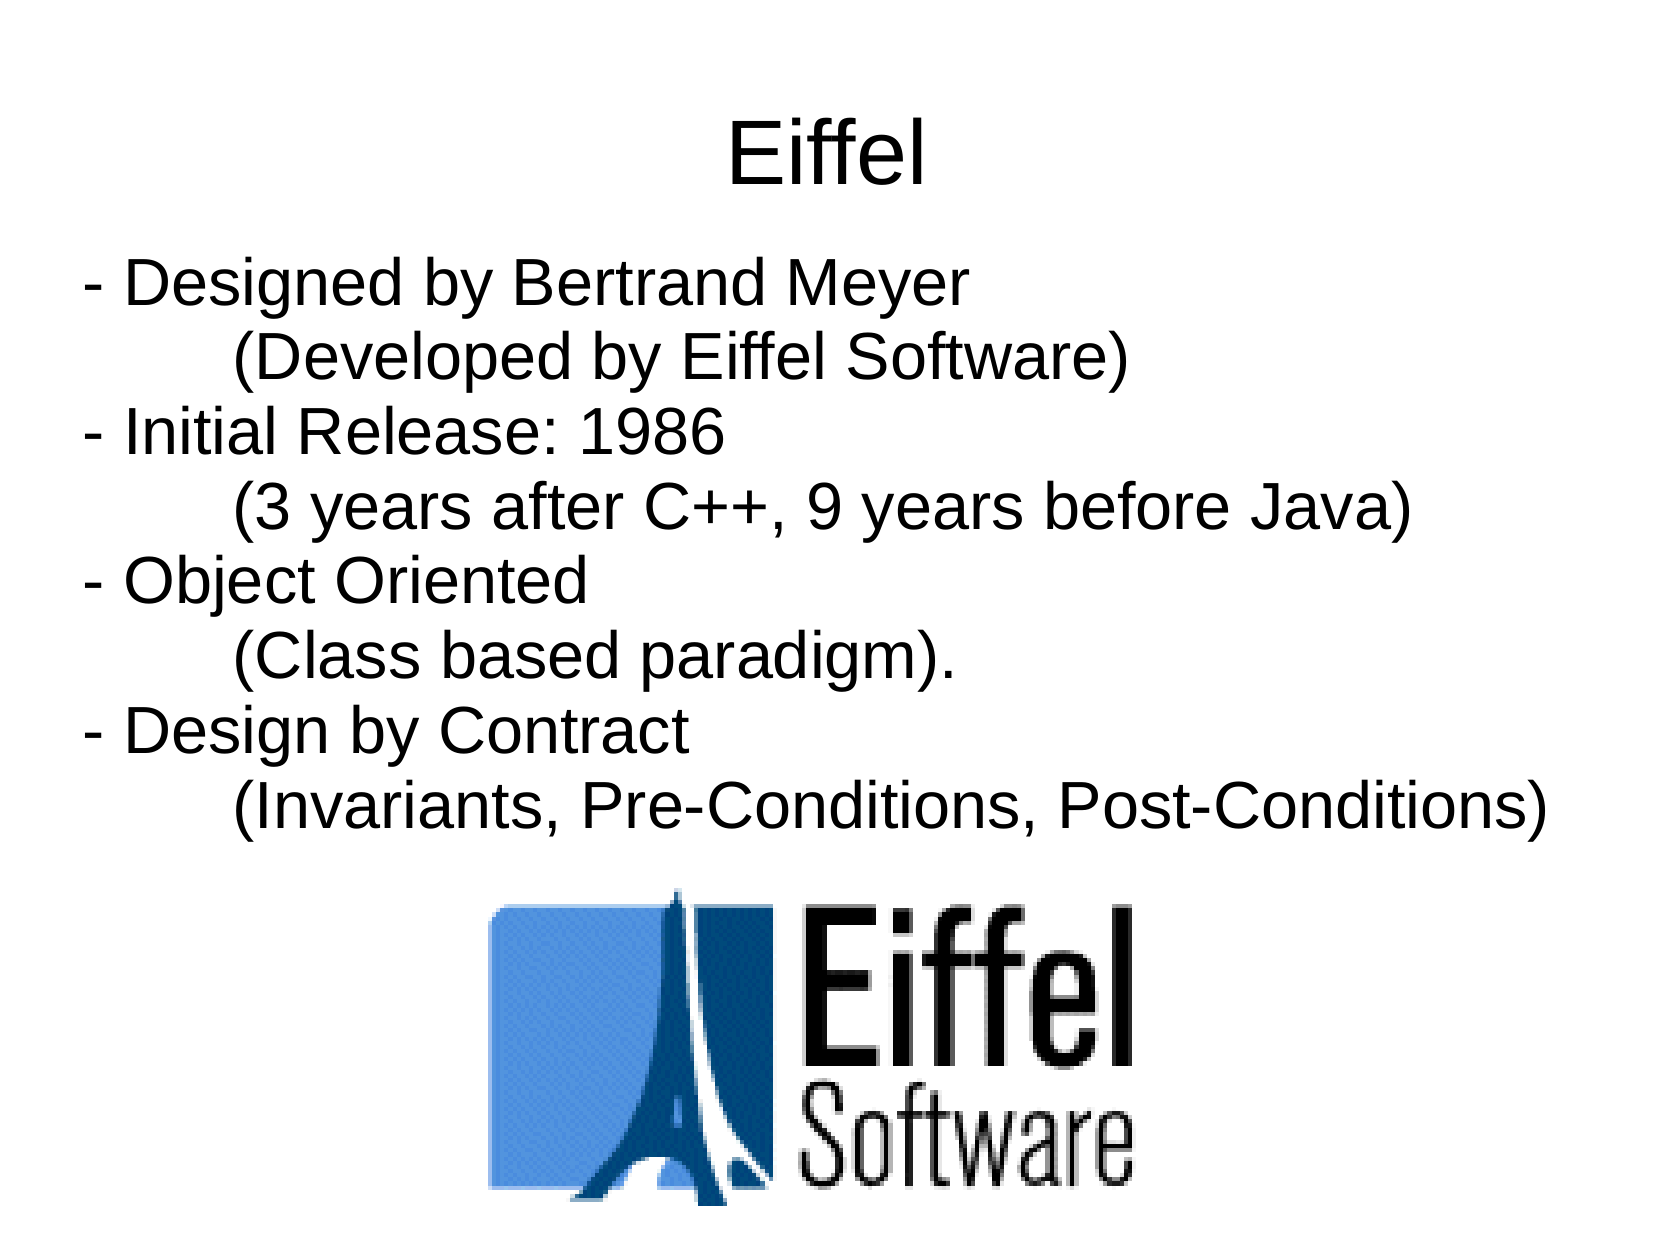

# Eiffel
- Designed by Bertrand Meyer
		(Developed by Eiffel Software)
- Initial Release: 1986
		(3 years after C++, 9 years before Java)
- Object Oriented
		(Class based paradigm).
- Design by Contract
		(Invariants, Pre-Conditions, Post-Conditions)